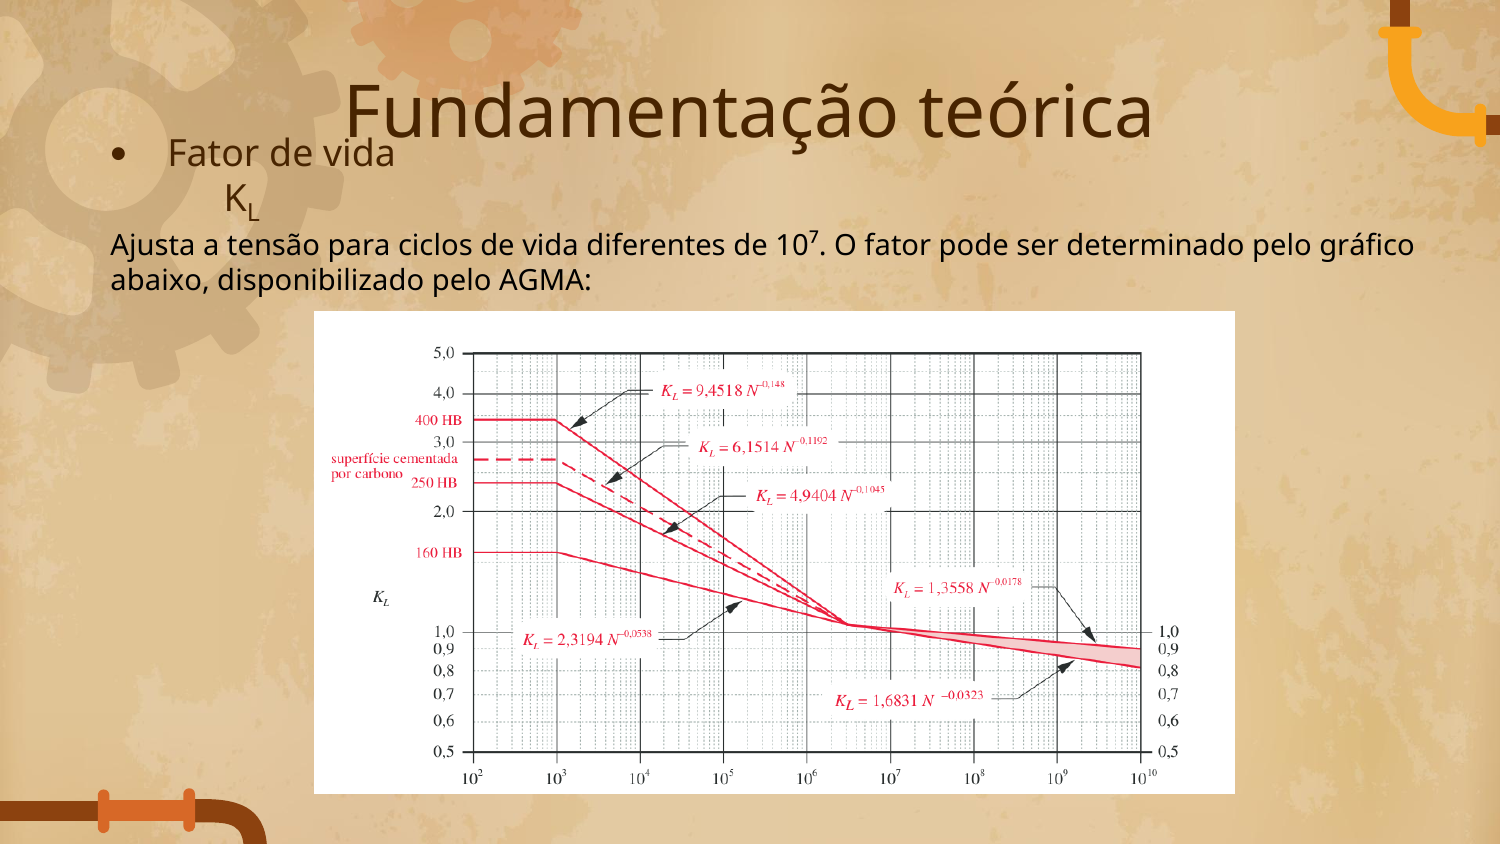

Fundamentação teórica
# Fator de vida KL
Ajusta a tensão para ciclos de vida diferentes de 10⁷. O fator pode ser determinado pelo gráfico abaixo, disponibilizado pelo AGMA: